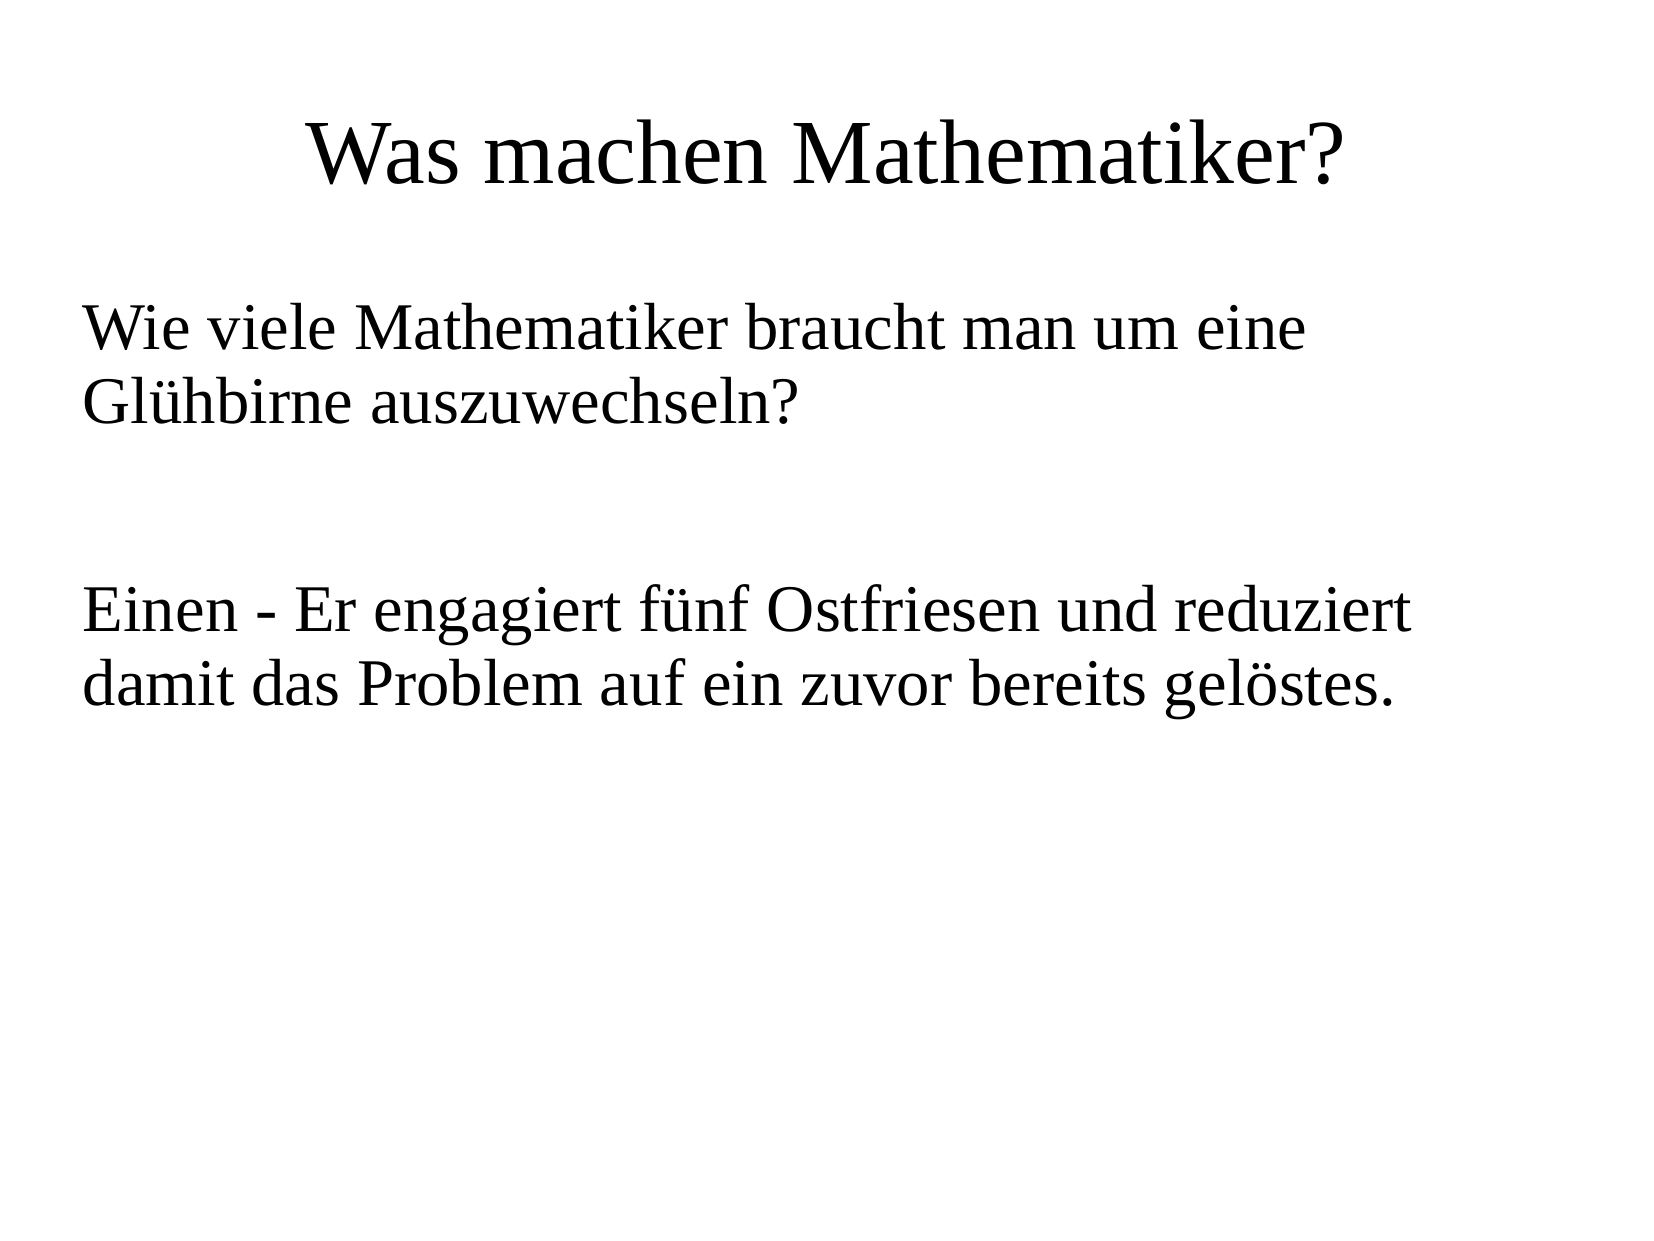

# Was machen Mathematiker?
Wie viele Mathematiker braucht man um eine Glühbirne auszuwechseln?
Einen - Er engagiert fünf Ostfriesen und reduziert damit das Problem auf ein zuvor bereits gelöstes.